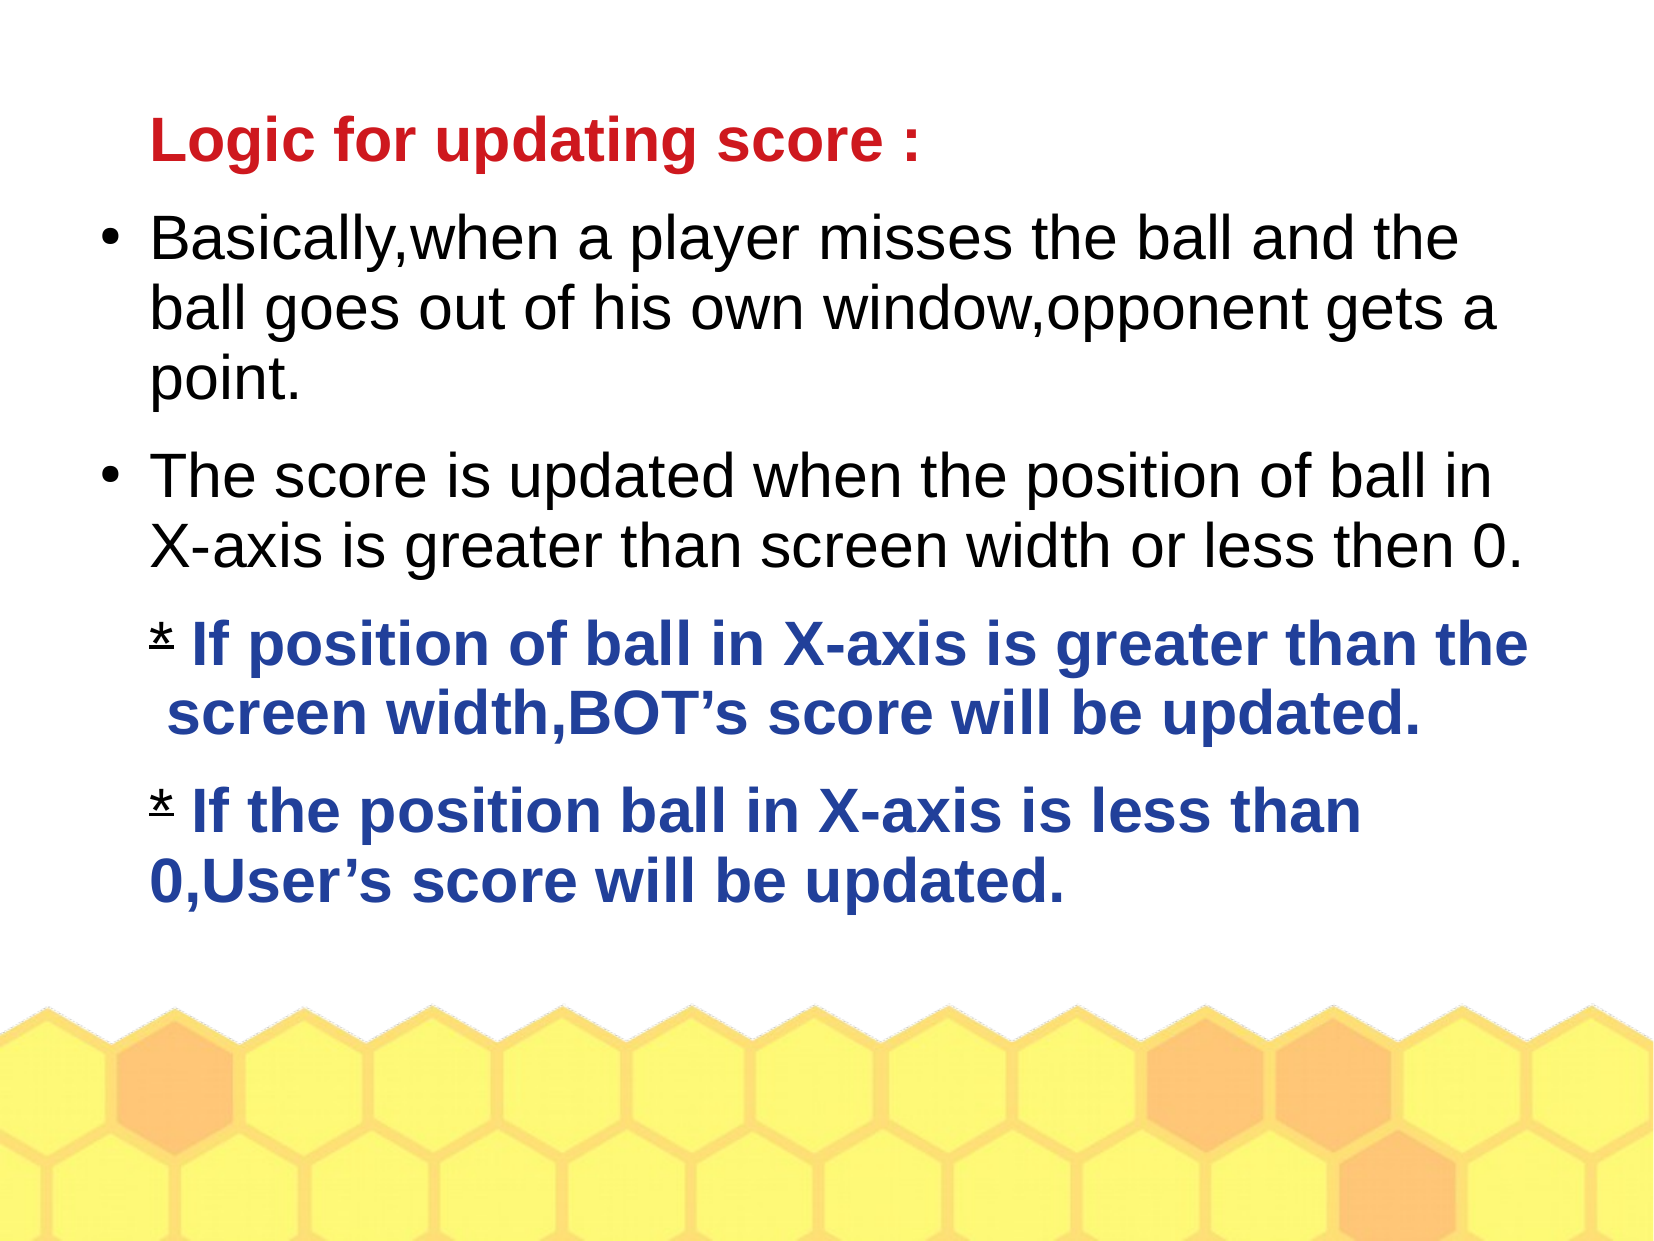

# Logic for updating score :
Basically,when a player misses the ball and the ball goes out of his own window,opponent gets a point.
The score is updated when the position of ball in X-axis is greater than screen width or less then 0.
* If position of ball in X-axis is greater than the screen width,BOT’s score will be updated.
* If the position ball in X-axis is less than 0,User’s score will be updated.